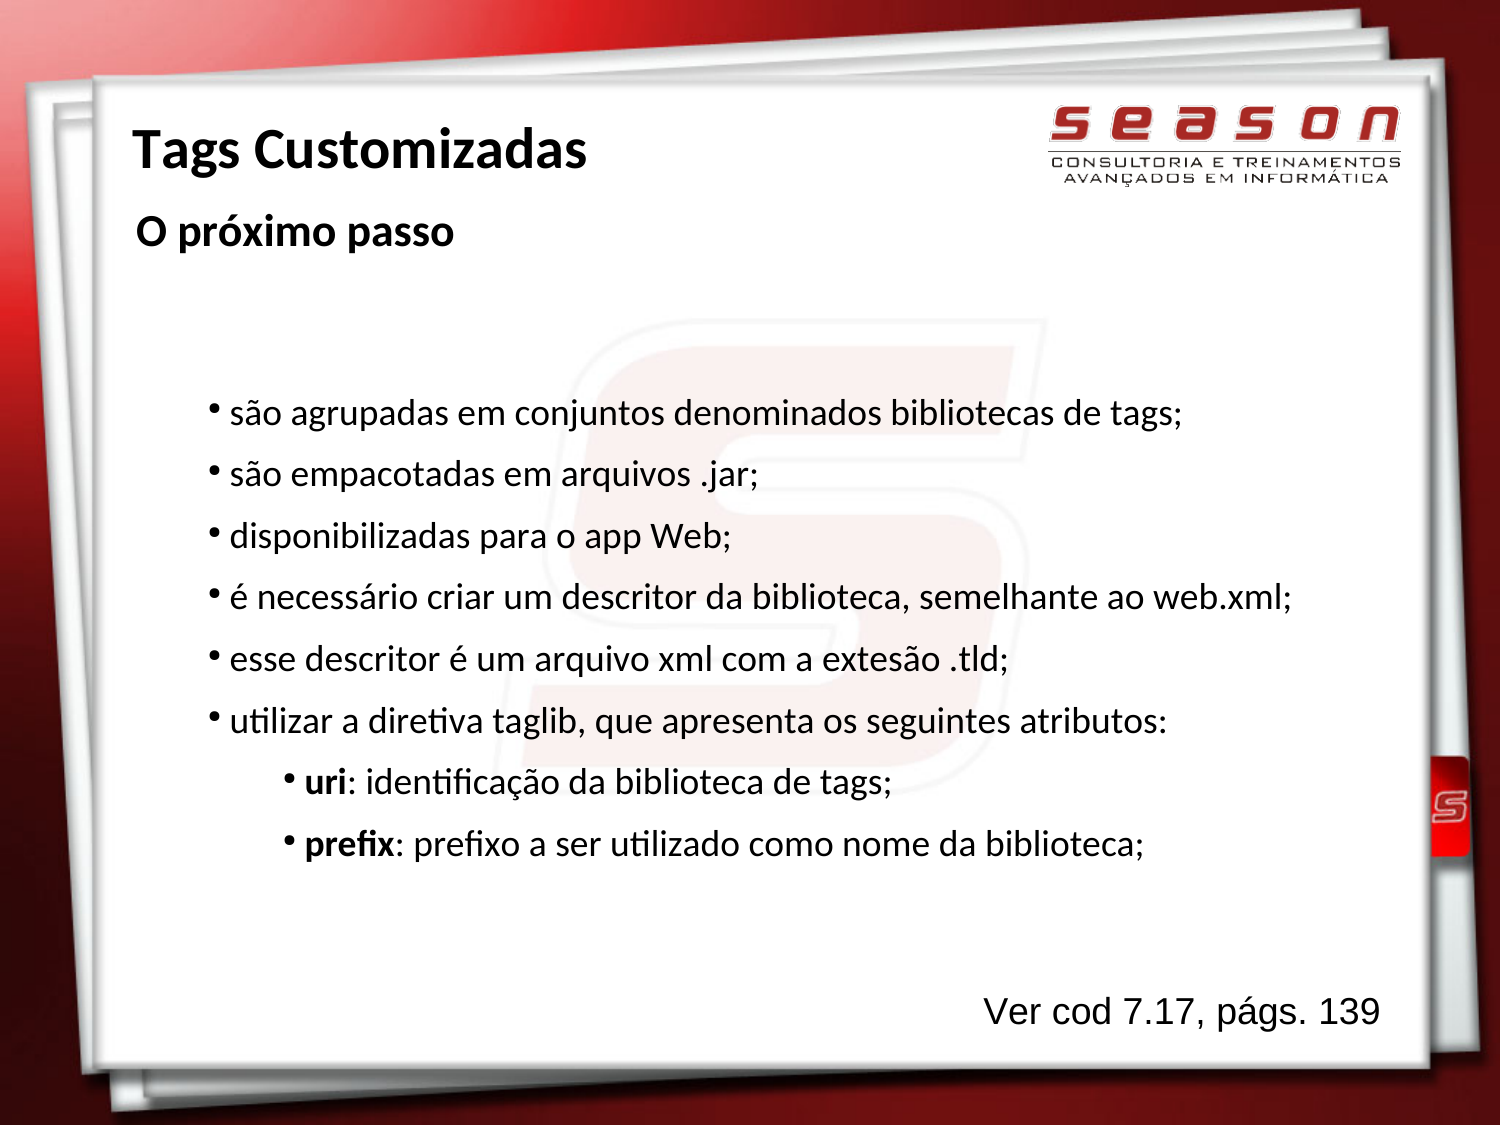

# Tags Customizadas
O próximo passo
 são agrupadas em conjuntos denominados bibliotecas de tags;
 são empacotadas em arquivos .jar;
 disponibilizadas para o app Web;
 é necessário criar um descritor da biblioteca, semelhante ao web.xml;
 esse descritor é um arquivo xml com a extesão .tld;
 utilizar a diretiva taglib, que apresenta os seguintes atributos:
 uri: identificação da biblioteca de tags;
 prefix: prefixo a ser utilizado como nome da biblioteca;
Ver cod 7.17, págs. 139